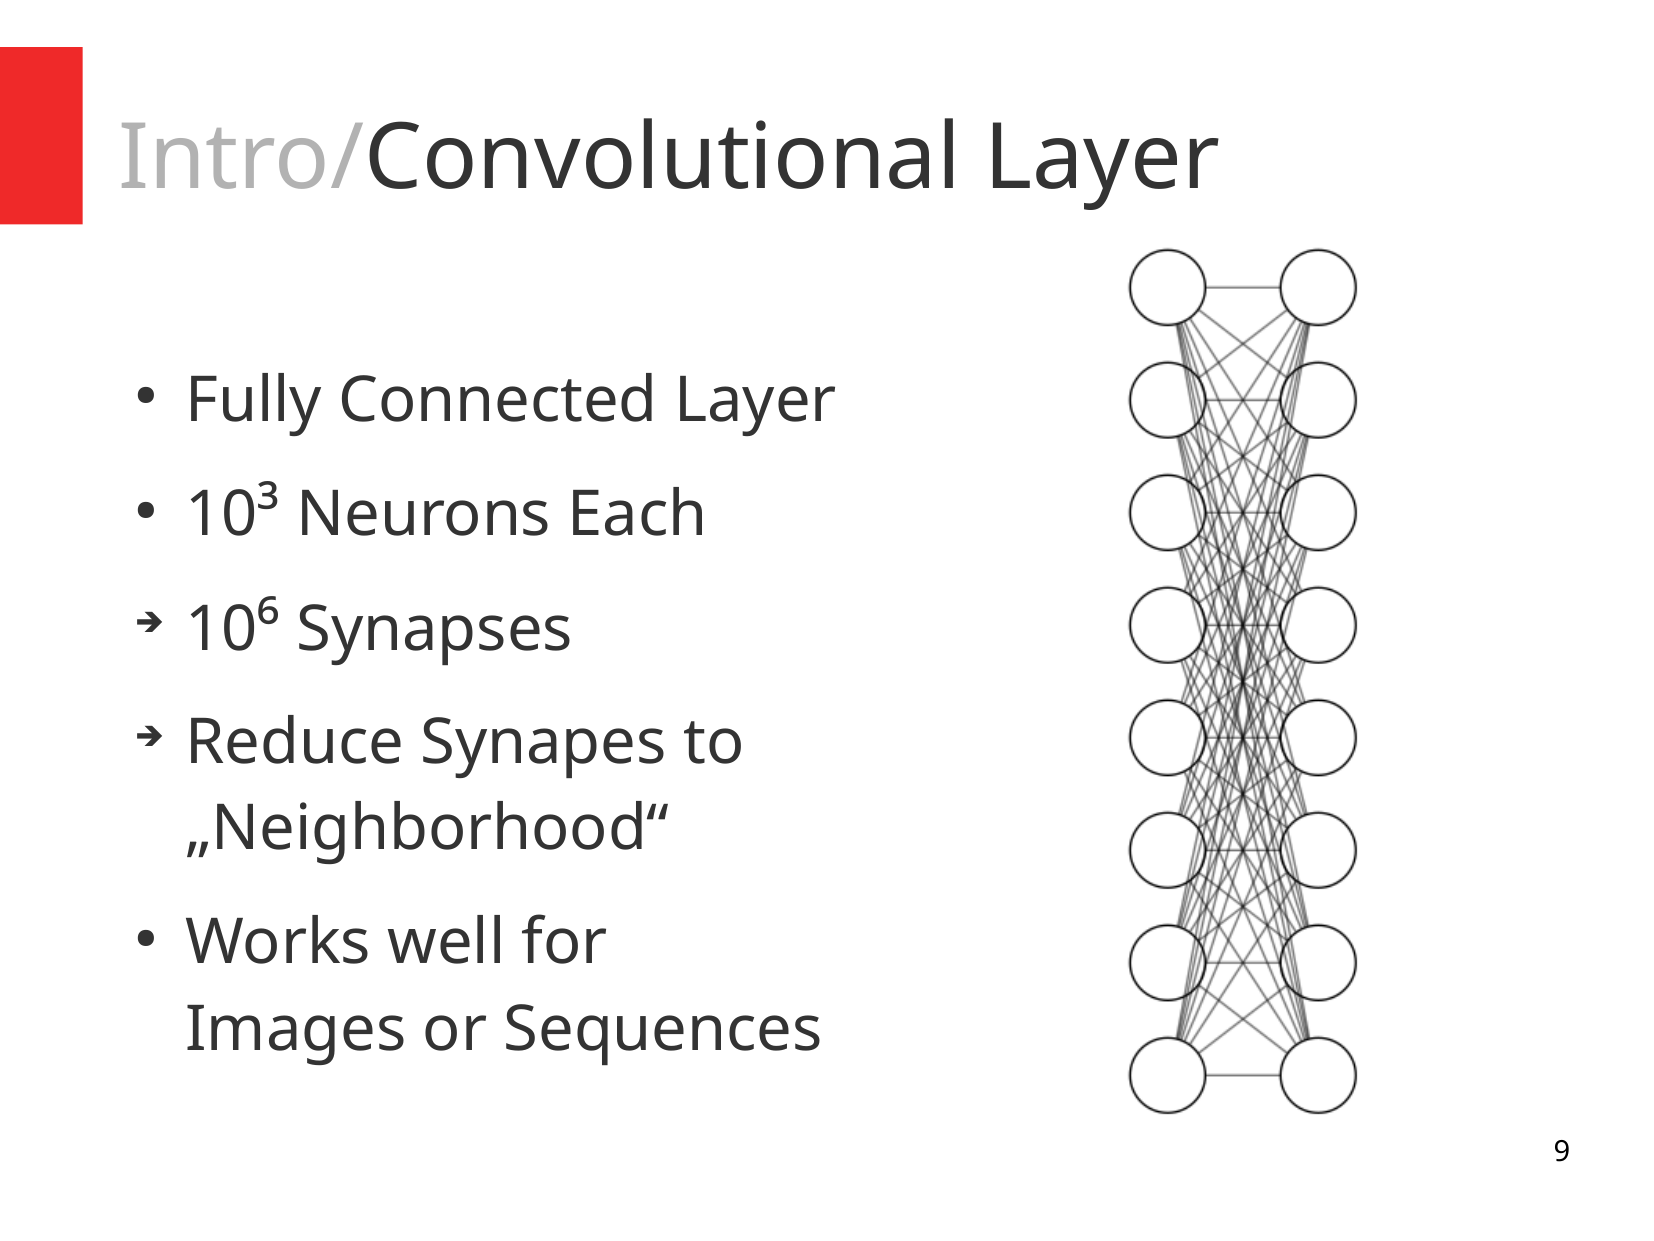

# Intro/Convolutional Layer
Fully Connected Layer
10³ Neurons Each
10⁶ Synapses
Reduce Synapes to
„Neighborhood“
Works well for
Images or Sequences
9